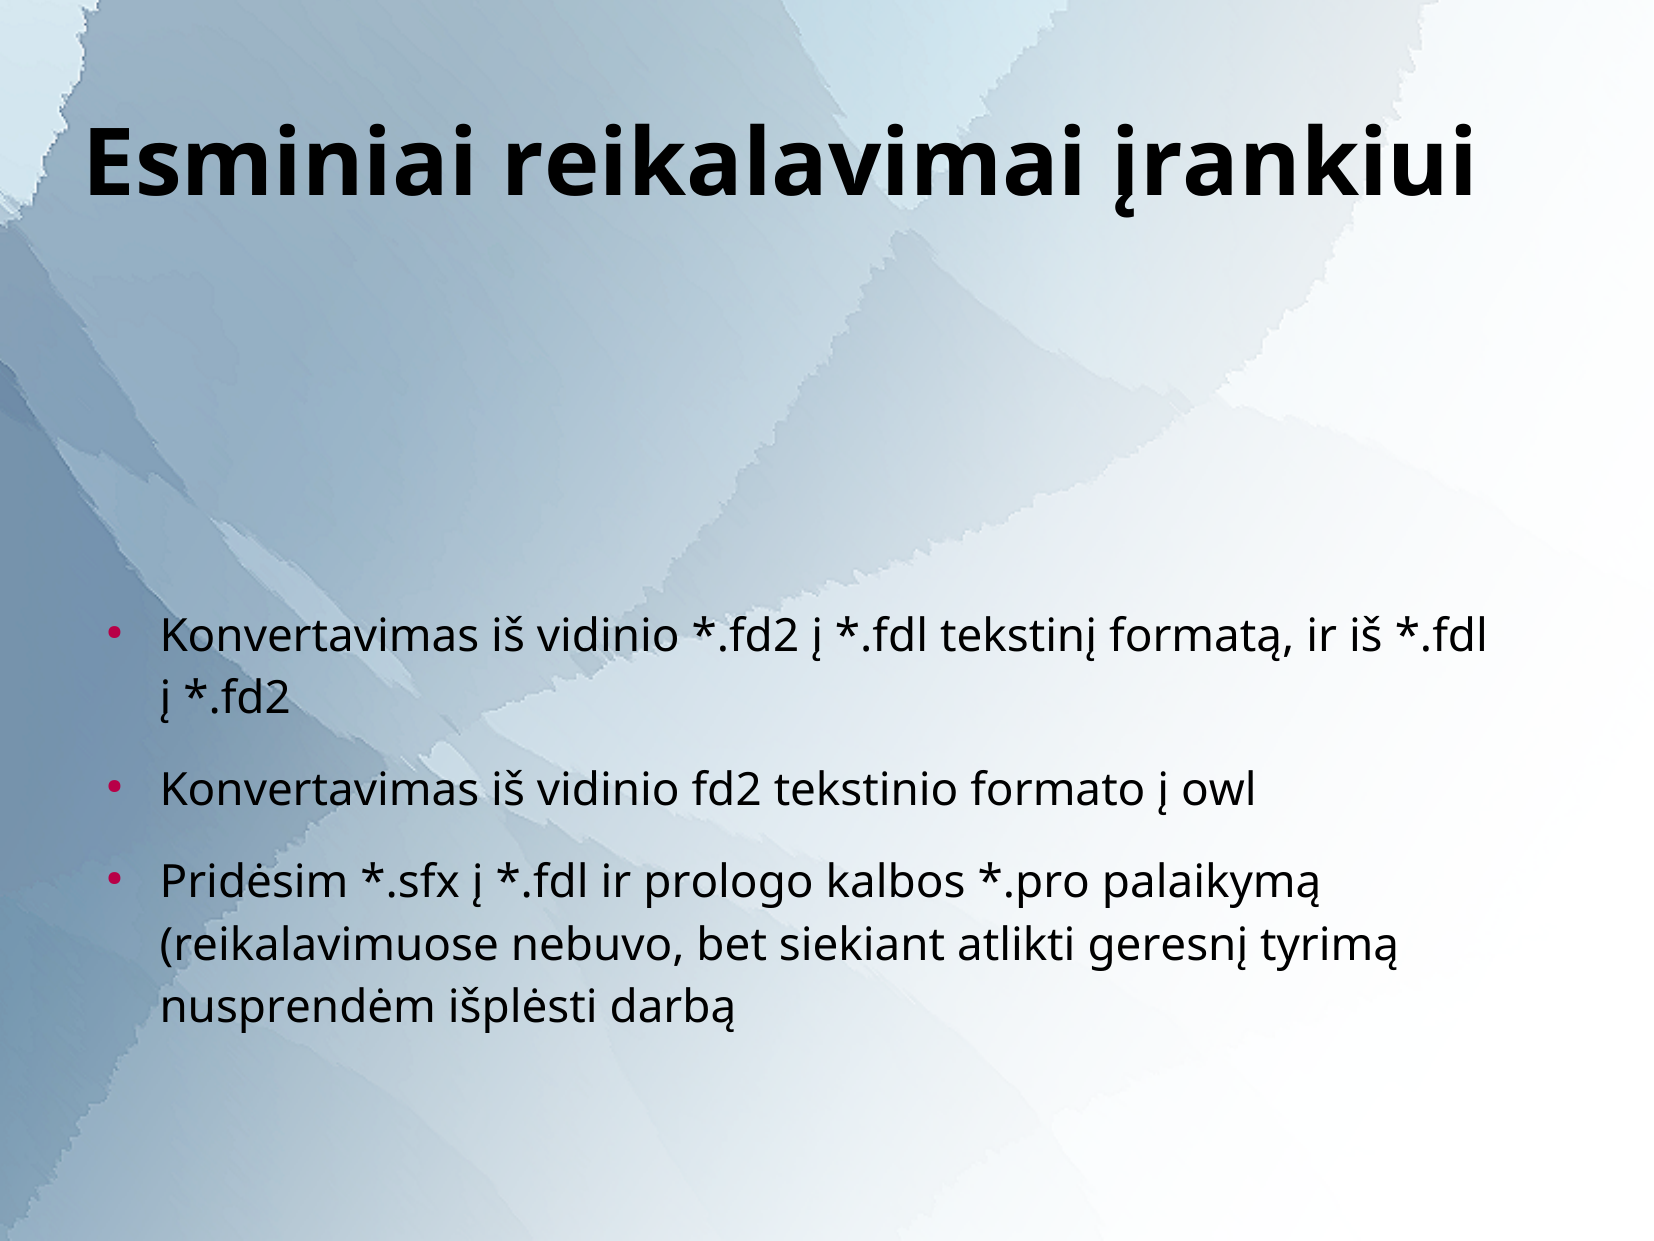

# Esminiai reikalavimai įrankiui
Konvertavimas iš vidinio *.fd2 į *.fdl tekstinį formatą, ir iš *.fdl į *.fd2
Konvertavimas iš vidinio fd2 tekstinio formato į owl
Pridėsim *.sfx į *.fdl ir prologo kalbos *.pro palaikymą (reikalavimuose nebuvo, bet siekiant atlikti geresnį tyrimą nusprendėm išplėsti darbą